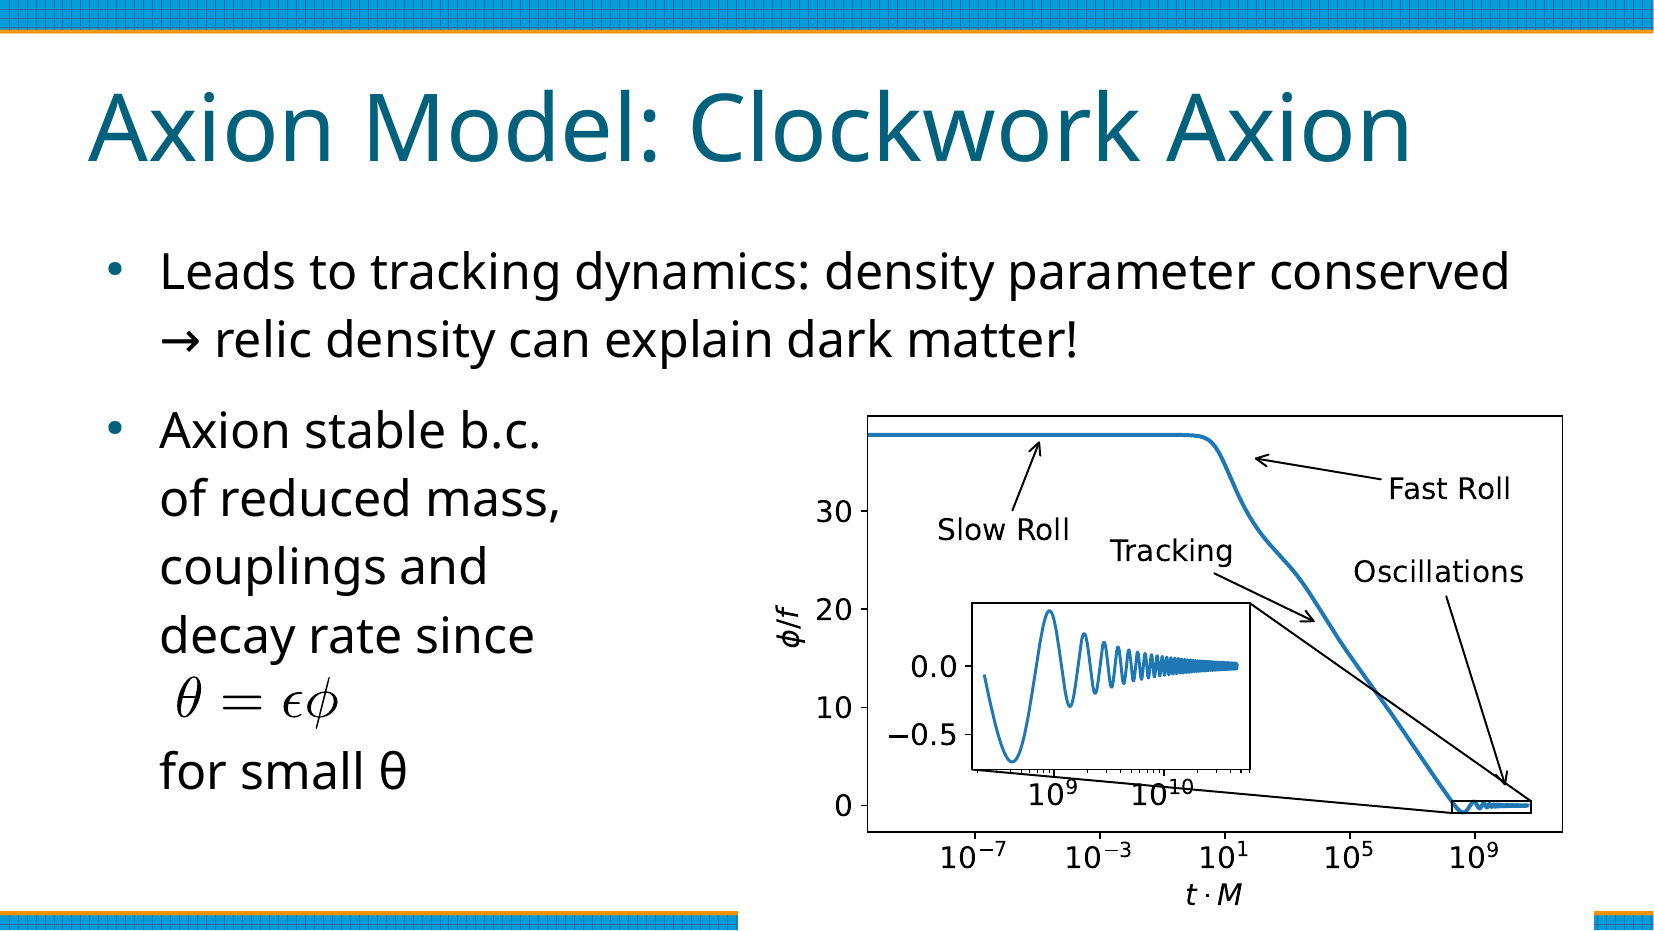

# Axion Model: Clockwork Axion
Leads to tracking dynamics: density parameter conserved → relic density can explain dark matter!
Axion stable b.c.
of reduced mass,
couplings and
decay rate since
for small θ